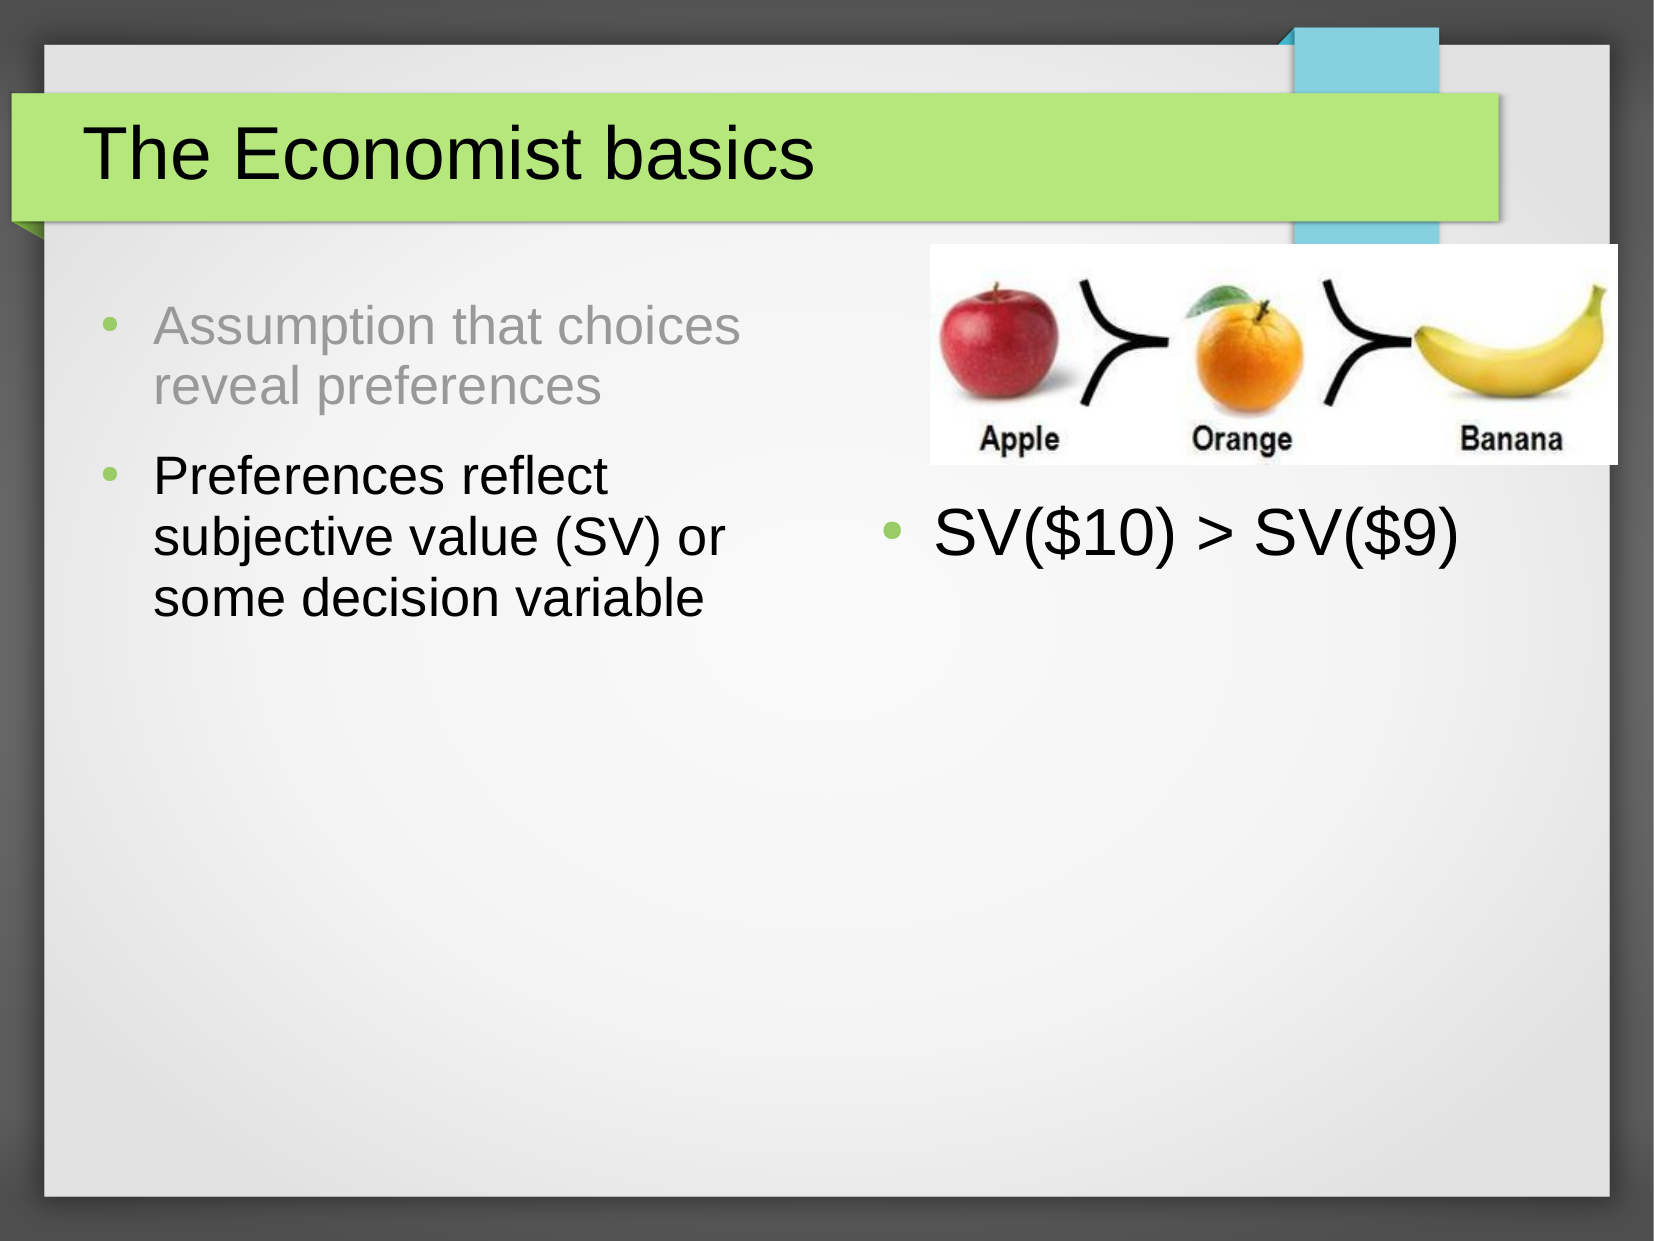

# The Economist basics
Assumption that choices reveal preferences
Preferences reflect subjective value (SV) or some decision variable
SV($10) > SV($9)